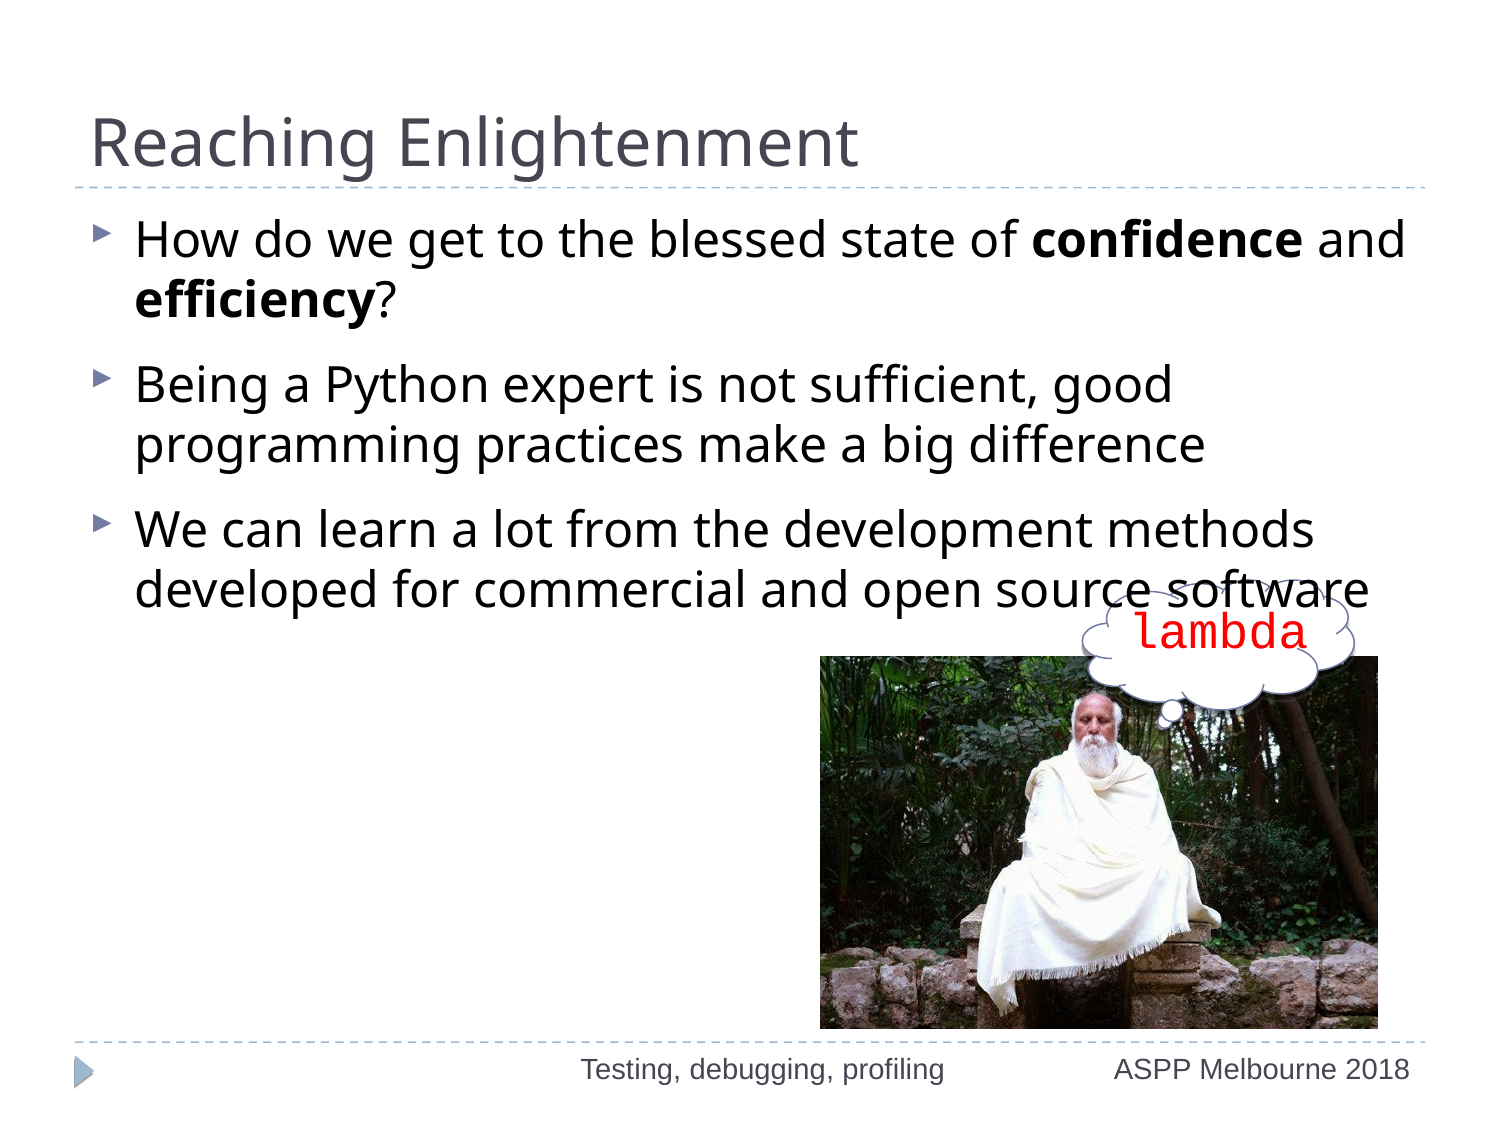

# Reaching Enlightenment
How do we get to the blessed state of confidence and efficiency?
Being a Python expert is not sufficient, good programming practices make a big difference
We can learn a lot from the development methods developed for commercial and open source software
lambda
Testing, debugging, profiling
ASPP Melbourne 2018